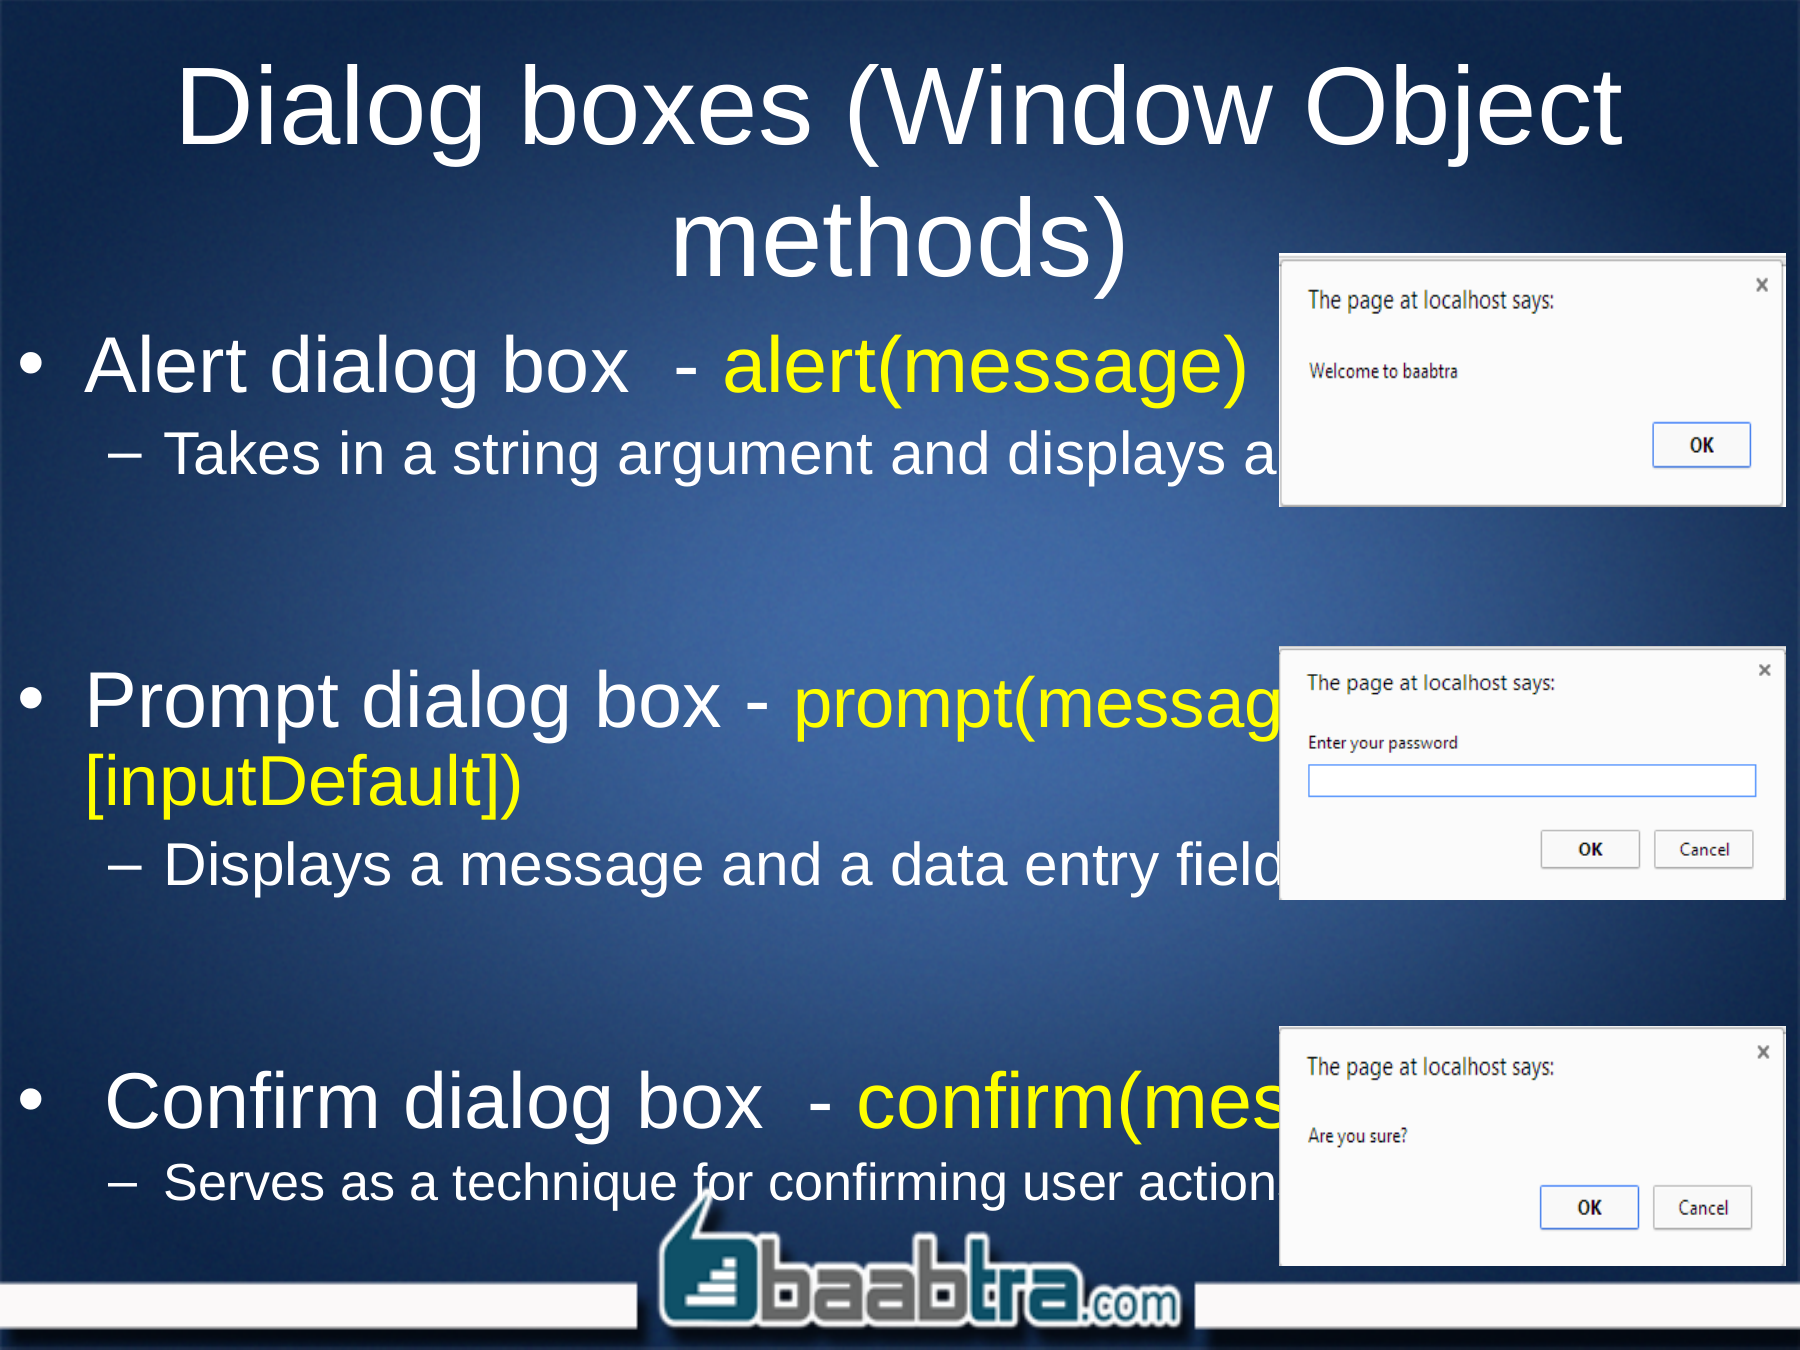

# Dialog boxes (Window Object methods)
Alert dialog box - alert(message)
Takes in a string argument and displays an alert box.
Prompt dialog box - prompt(message,[inputDefault])
Displays a message and a data entry field
 Confirm dialog box - confirm(message )
Serves as a technique for confirming user actions